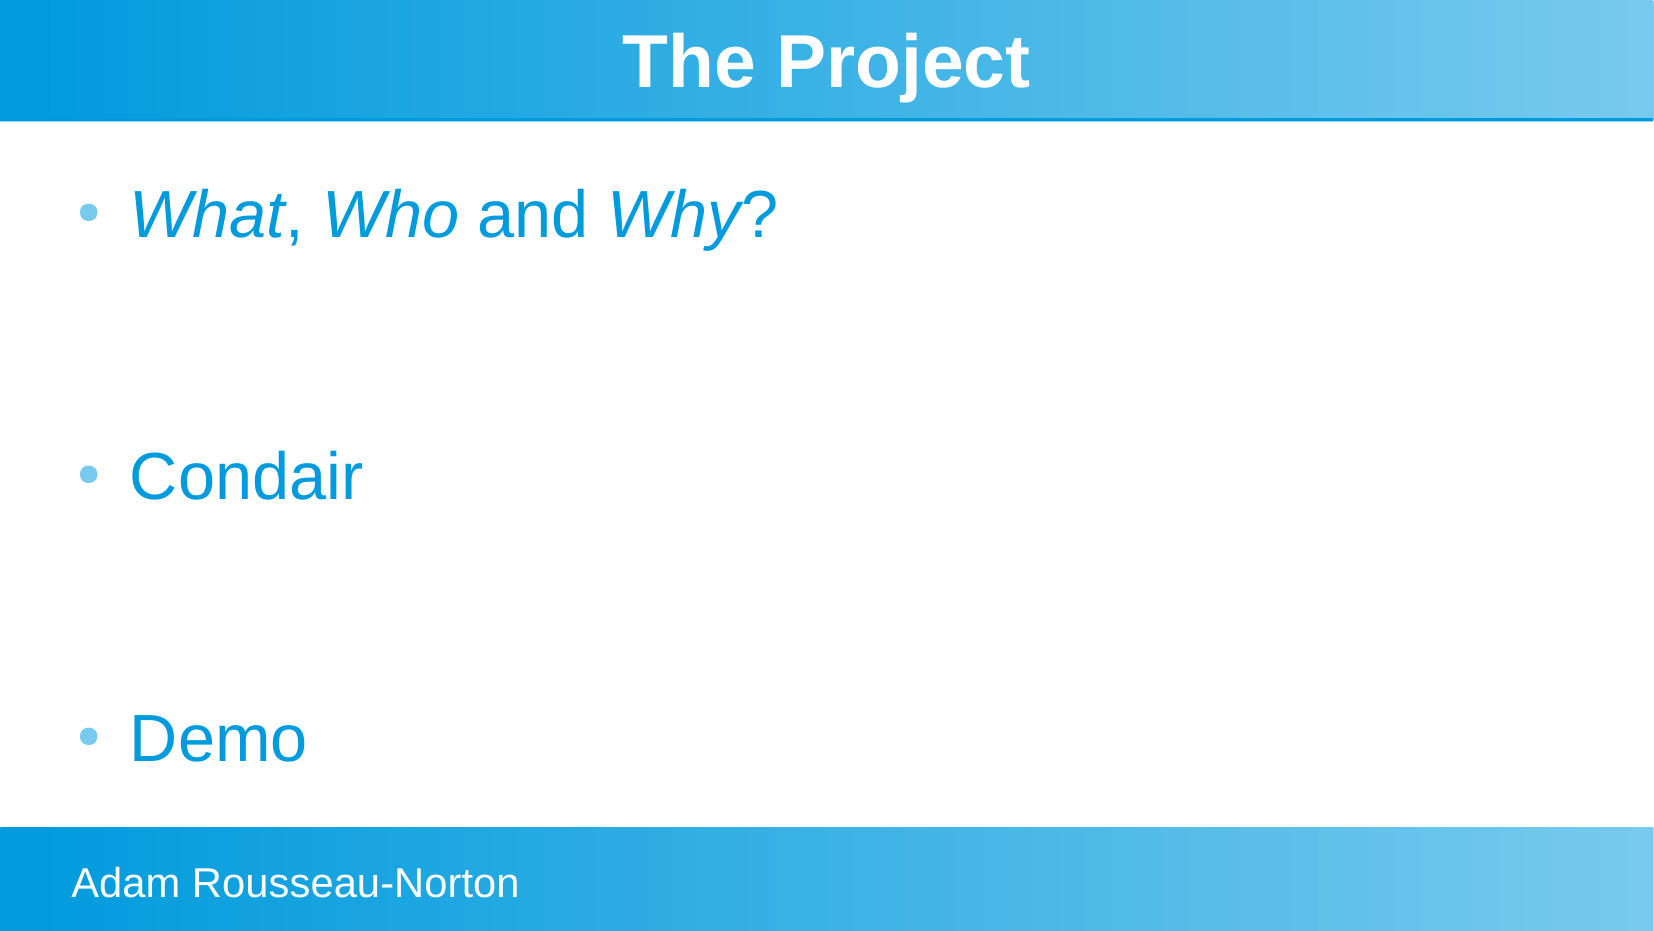

# The Project
What, Who and Why?
Condair
Demo
Adam Rousseau-Norton